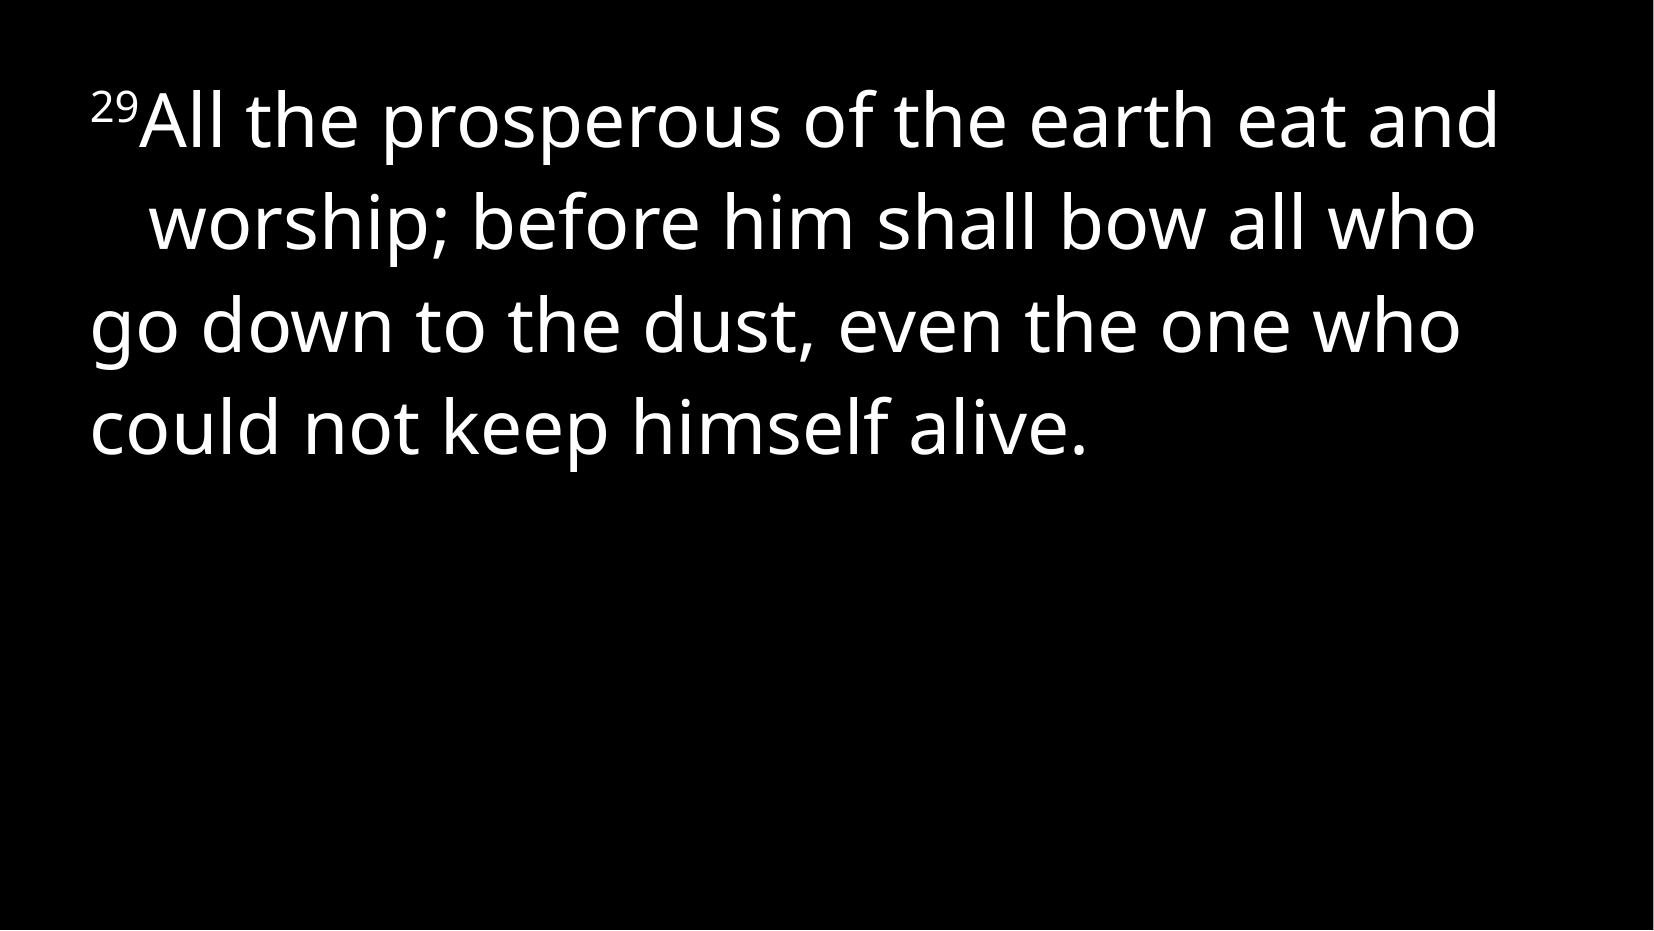

29All the prosperous of the earth eat and worship; before him shall bow all who go down to the dust, even the one who could not keep himself alive.